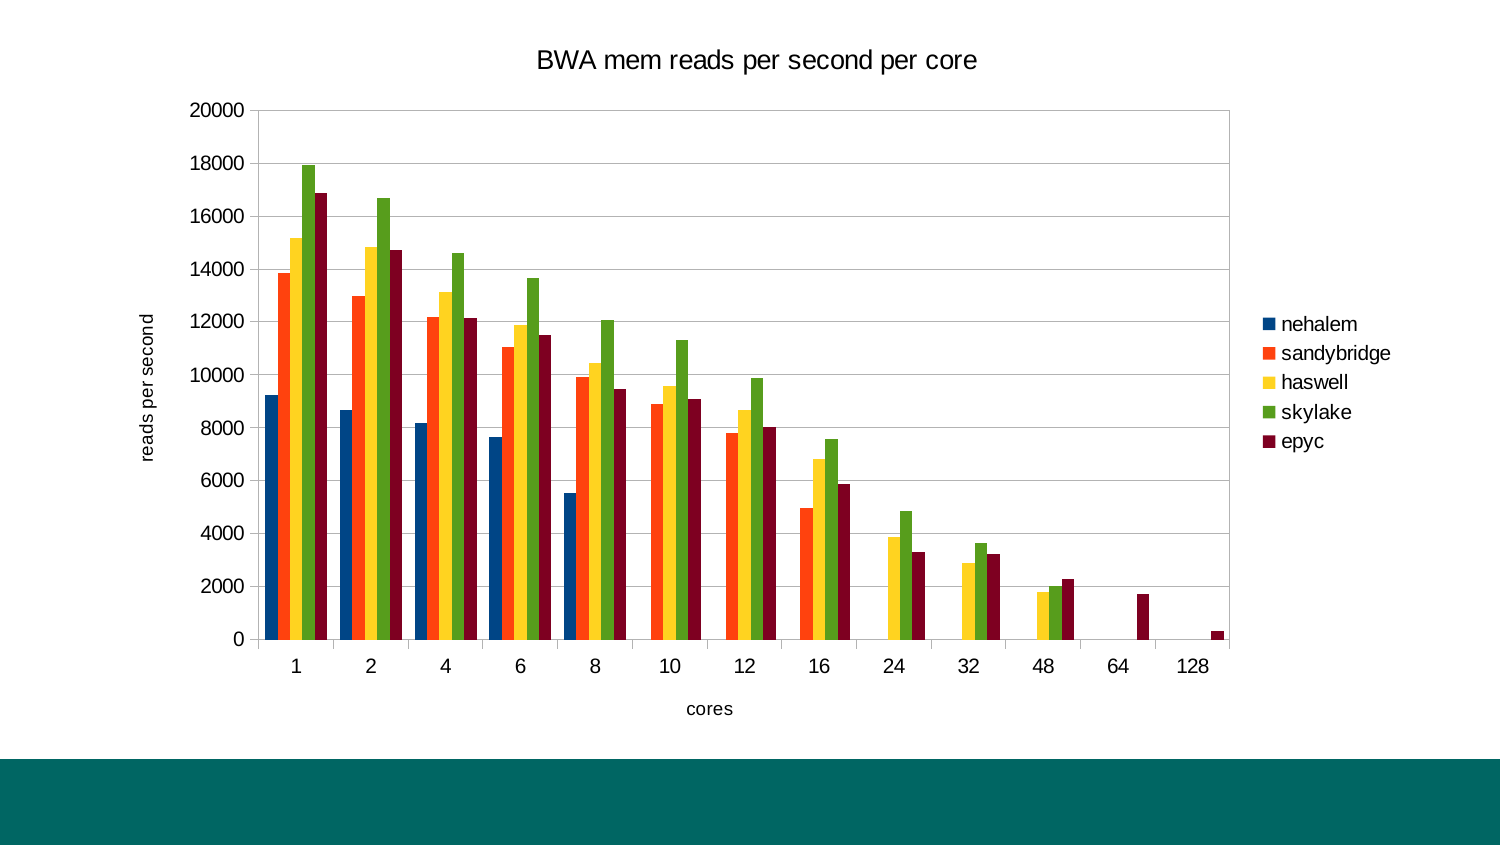

### Chart: BWA mem reads per second per core
| Category | nehalem | sandybridge | haswell | skylake | epyc |
|---|---|---|---|---|---|
| 1 | 9254.20372204074 | 13856.3649212266 | 15161.8527784095 | 17927.2512145713 | 16872.7959910237 |
| 2 | 8666.1120354964 | 12979.9330235456 | 14844.2834664371 | 16697.8359604595 | 14732.747952148 |
| 4 | 8169.13374505767 | 12170.1879077013 | 13132.3212691075 | 14625.0146250146 | 12143.5857580026 |
| 6 | 7632.30602494238 | 11066.8437361664 | 11902.2114308839 | 13654.4868643836 | 11525.2518267524 |
| 8 | 5531.46296132401 | 9926.14944810609 | 10445.3914932732 | 12070.2974121282 | 9481.90851854661 |
| 10 | None | 8880.20602077968 | 9583.1336847149 | 11307.1008593397 | 9099.18107370337 |
| 12 | None | 7793.98927547076 | 8658.90828484345 | 9875.95796792289 | 8025.93983755498 |
| 16 | None | 4967.80860027025 | 6836.57842922774 | 7562.00846944949 | 5890.11403260767 |
| 24 | None | None | 3883.19353836595 | 4866.46422175504 | 3306.3534888642 |
| 32 | None | None | 2893.78646170942 | 3662.68166901078 | 3230.3080421749 |
| 48 | None | None | 1805.00202160226 | 2005.13314084055 | 2276.61822023094 |
| 64 | None | None | None | None | 1736.30403378153 |
| 128 | None | None | None | None | 313.994614364374 |